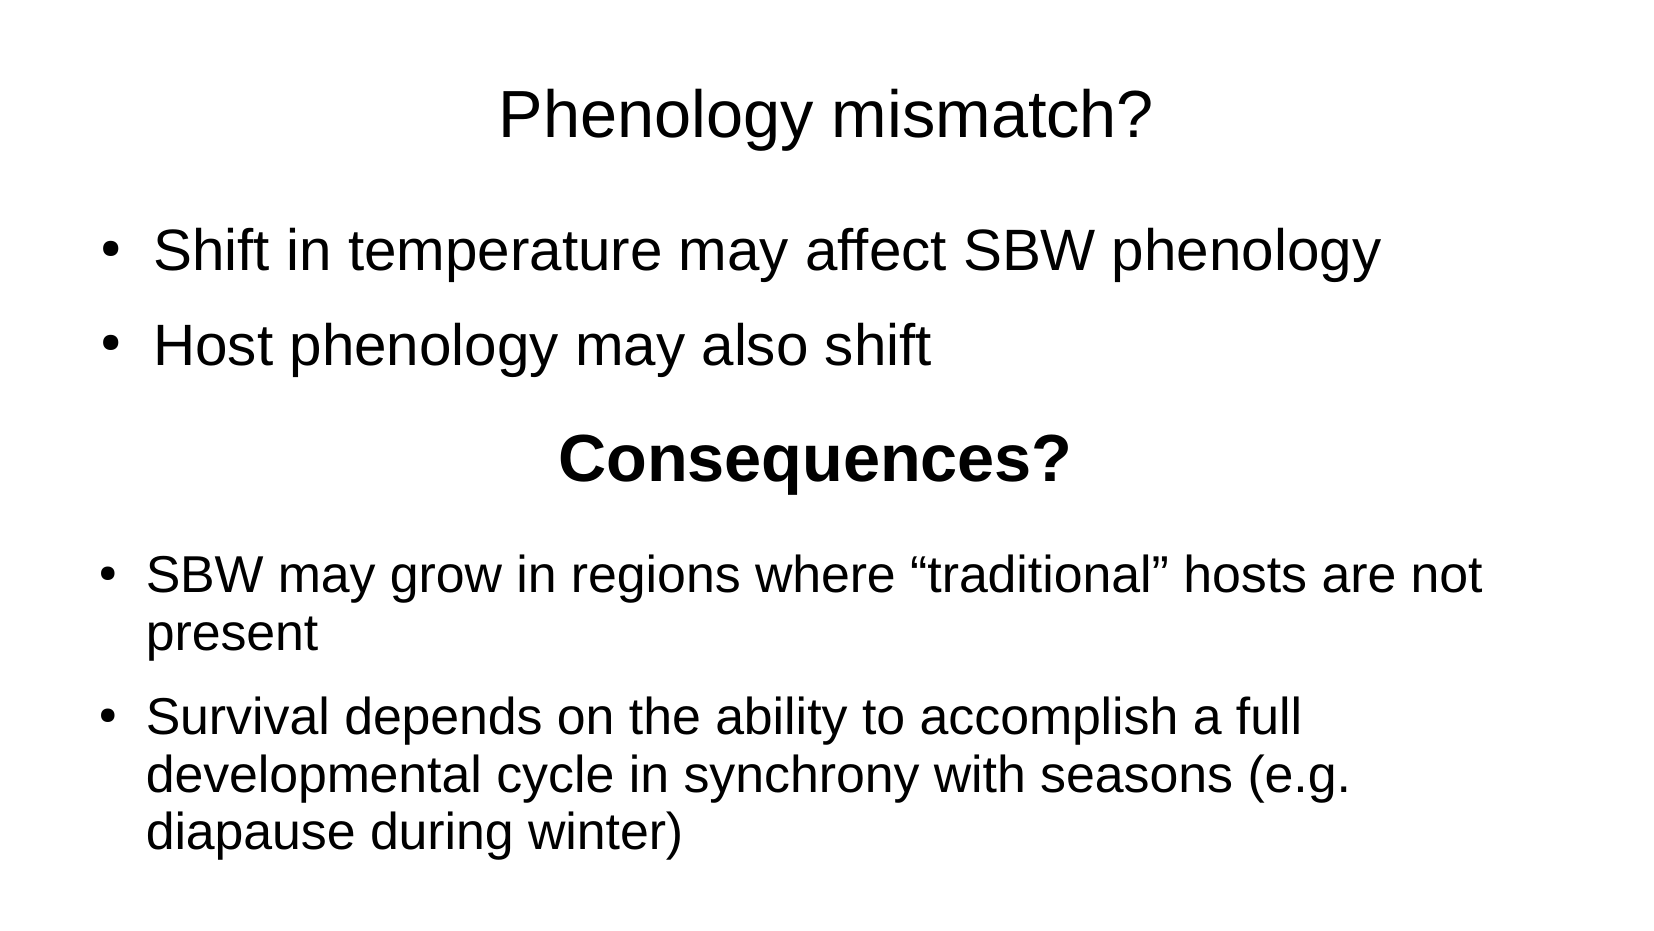

# Phenology mismatch?
Shift in temperature may affect SBW phenology
Host phenology may also shift
Consequences?
SBW may grow in regions where “traditional” hosts are not present
Survival depends on the ability to accomplish a full developmental cycle in synchrony with seasons (e.g. diapause during winter)